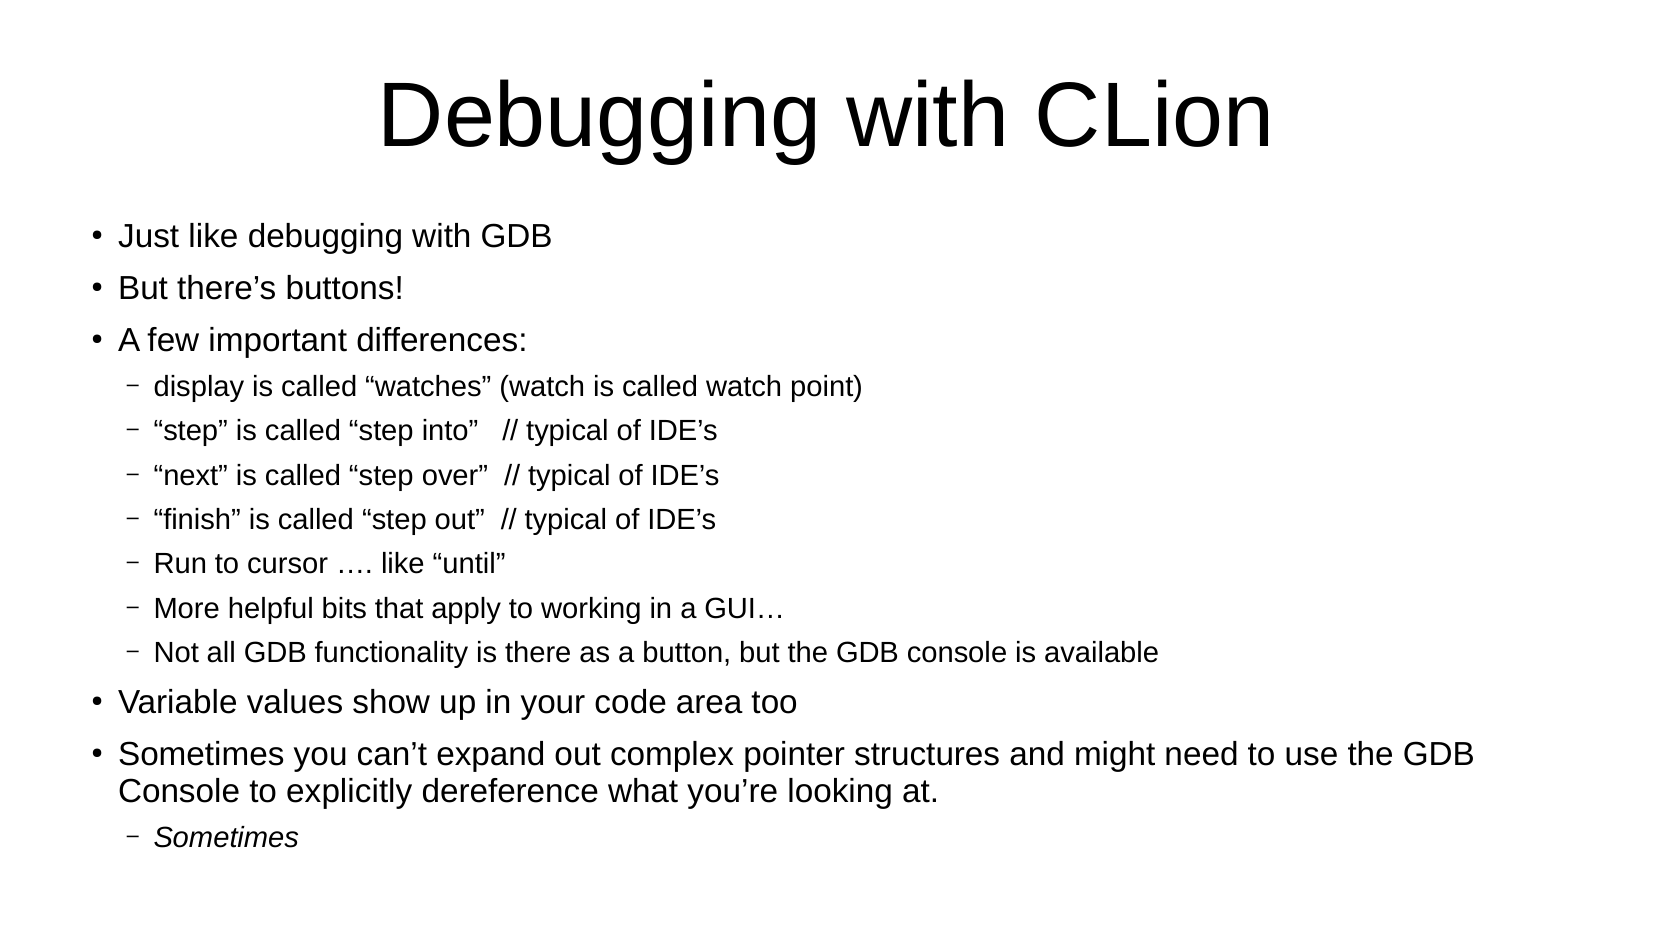

# Debugging with CLion
Just like debugging with GDB
But there’s buttons!
A few important differences:
display is called “watches” (watch is called watch point)
“step” is called “step into” // typical of IDE’s
“next” is called “step over” // typical of IDE’s
“finish” is called “step out” // typical of IDE’s
Run to cursor …. like “until”
More helpful bits that apply to working in a GUI…
Not all GDB functionality is there as a button, but the GDB console is available
Variable values show up in your code area too
Sometimes you can’t expand out complex pointer structures and might need to use the GDB Console to explicitly dereference what you’re looking at.
Sometimes